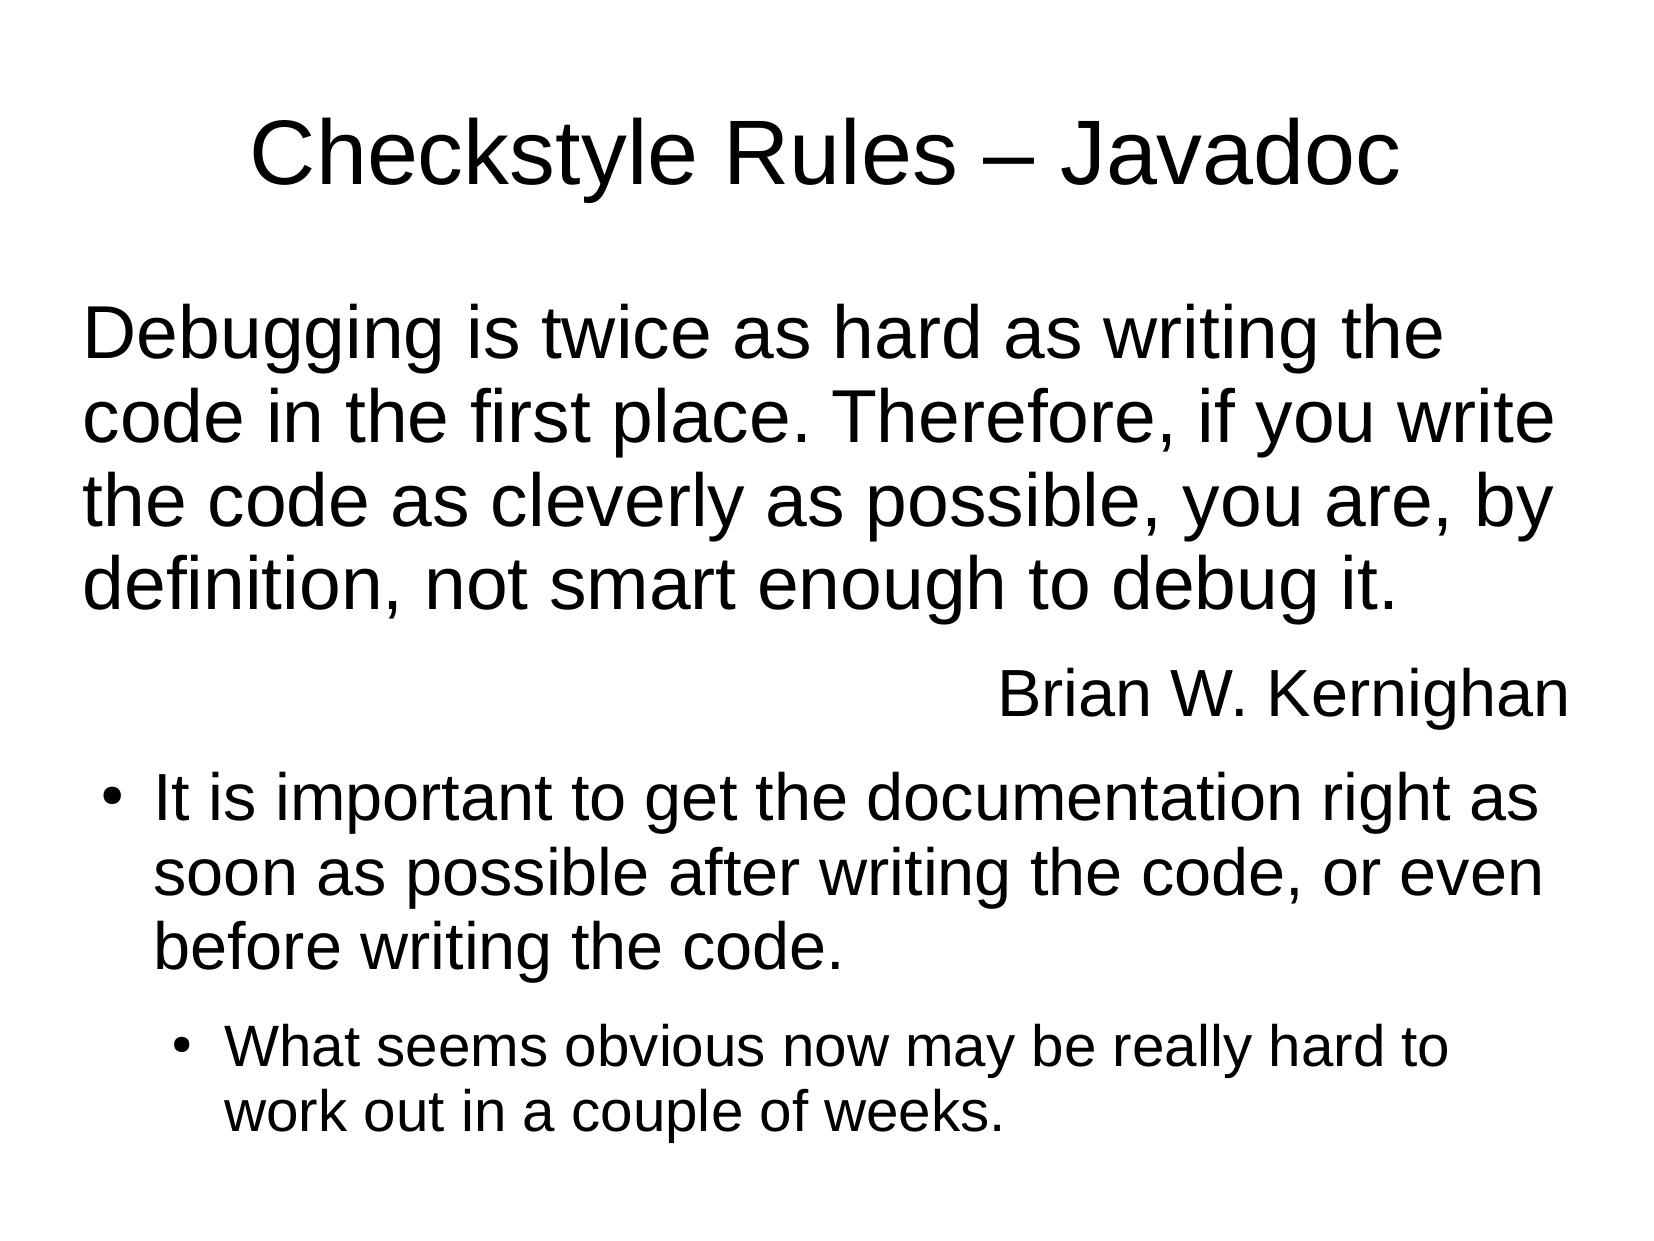

# Checkstyle Rules – Javadoc
Debugging is twice as hard as writing the code in the first place. Therefore, if you write the code as cleverly as possible, you are, by definition, not smart enough to debug it.
Brian W. Kernighan
It is important to get the documentation right as soon as possible after writing the code, or even before writing the code.
What seems obvious now may be really hard to work out in a couple of weeks.